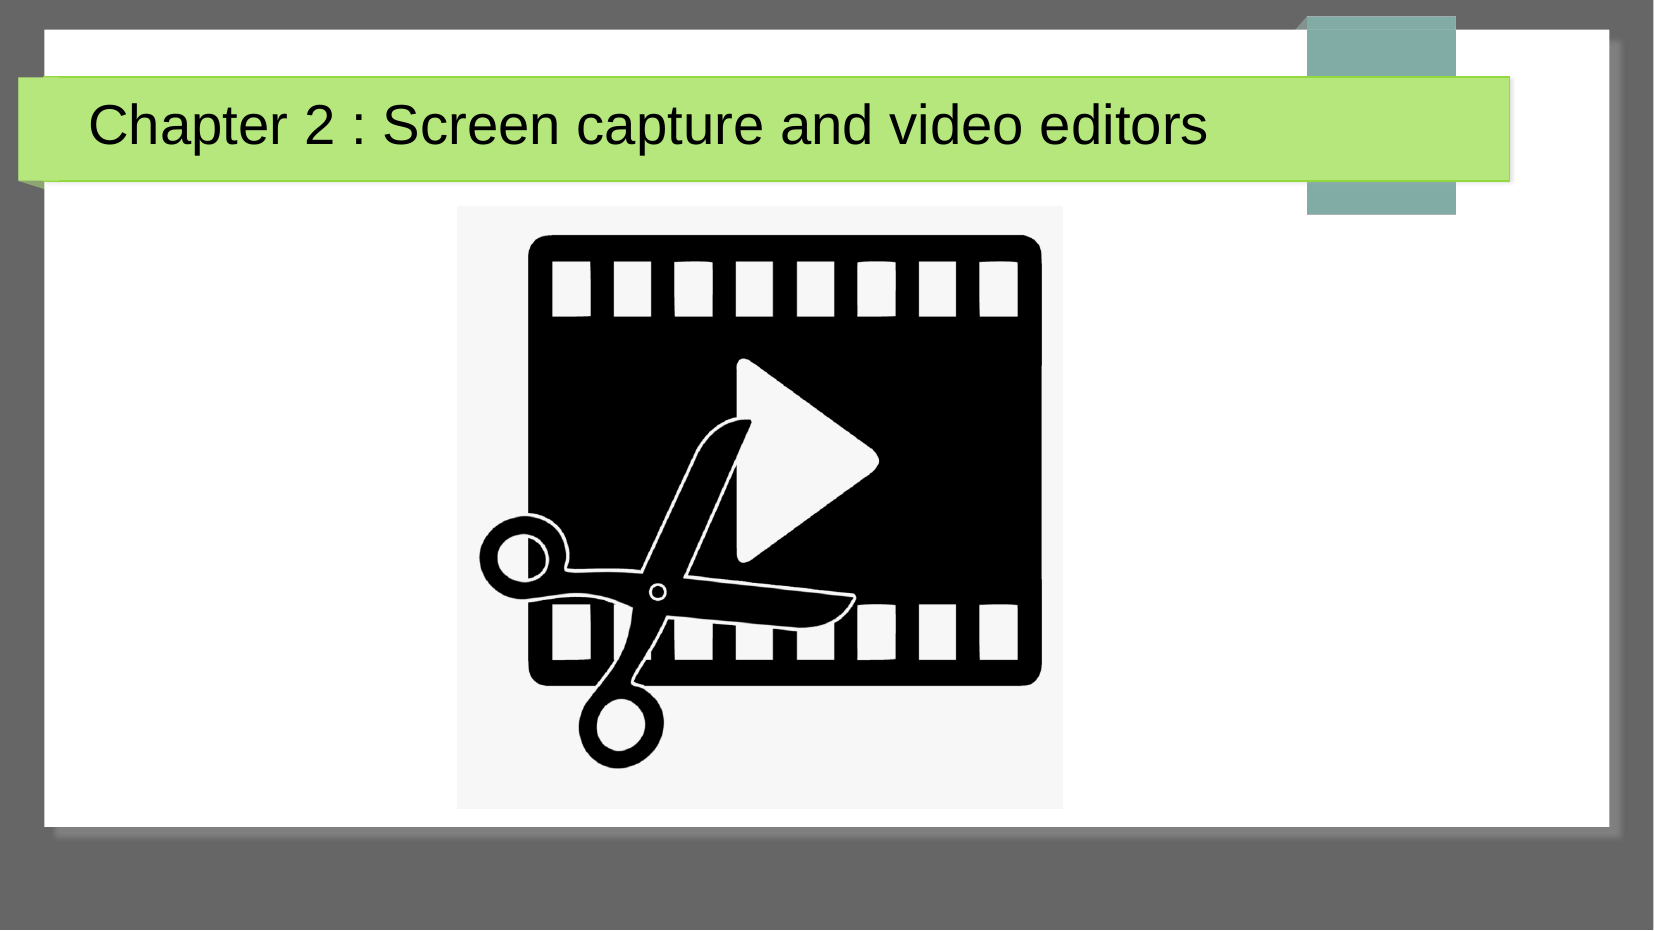

# Chapter 2 : Screen capture and video editors